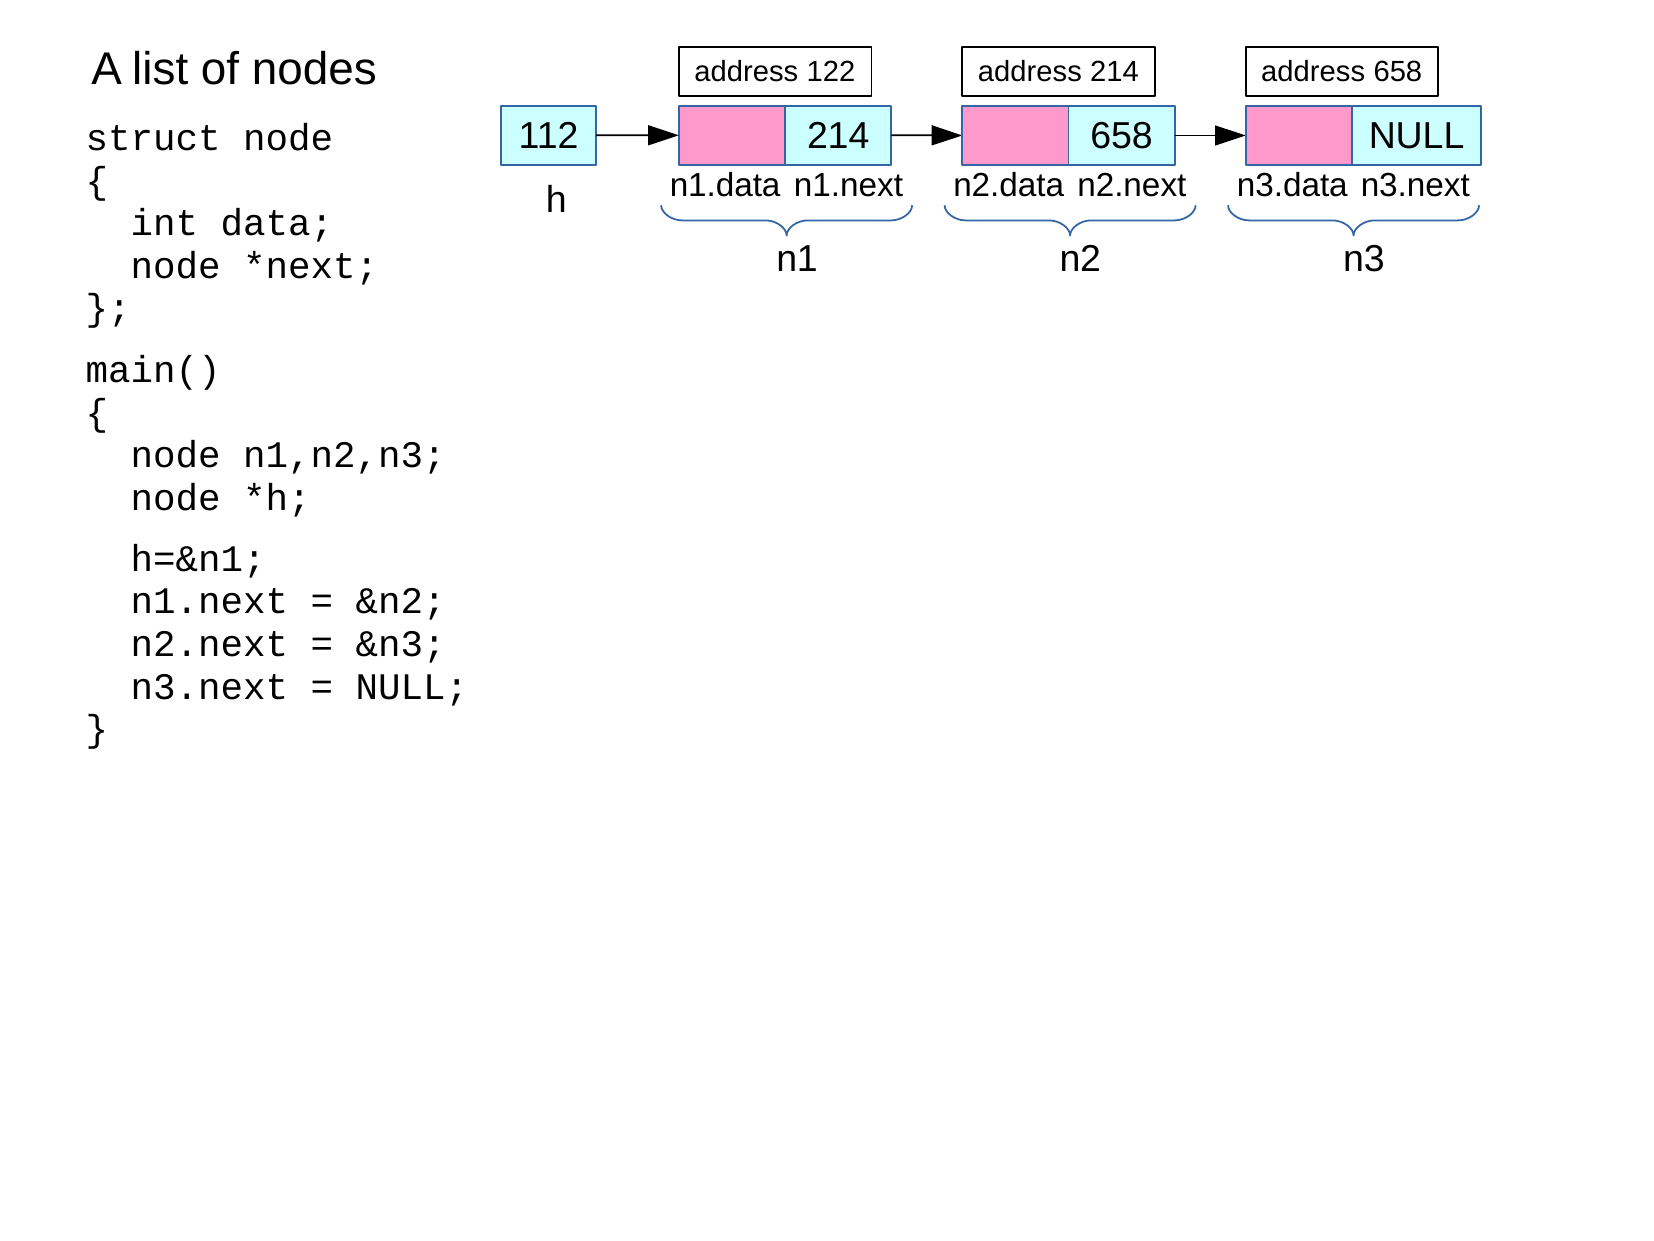

A list of nodes
address 122
address 214
address 658
112
214
658
NULL
struct node
{
 int data;
 node *next;
};
main()
{
 node n1,n2,n3;
 node *h;
 h=&n1;
 n1.next = &n2;
 n2.next = &n3;
 n3.next = NULL;
}
n1.data
n1.next
n2.data
n2.next
n3.data
n3.next
h
n1
n2
n3